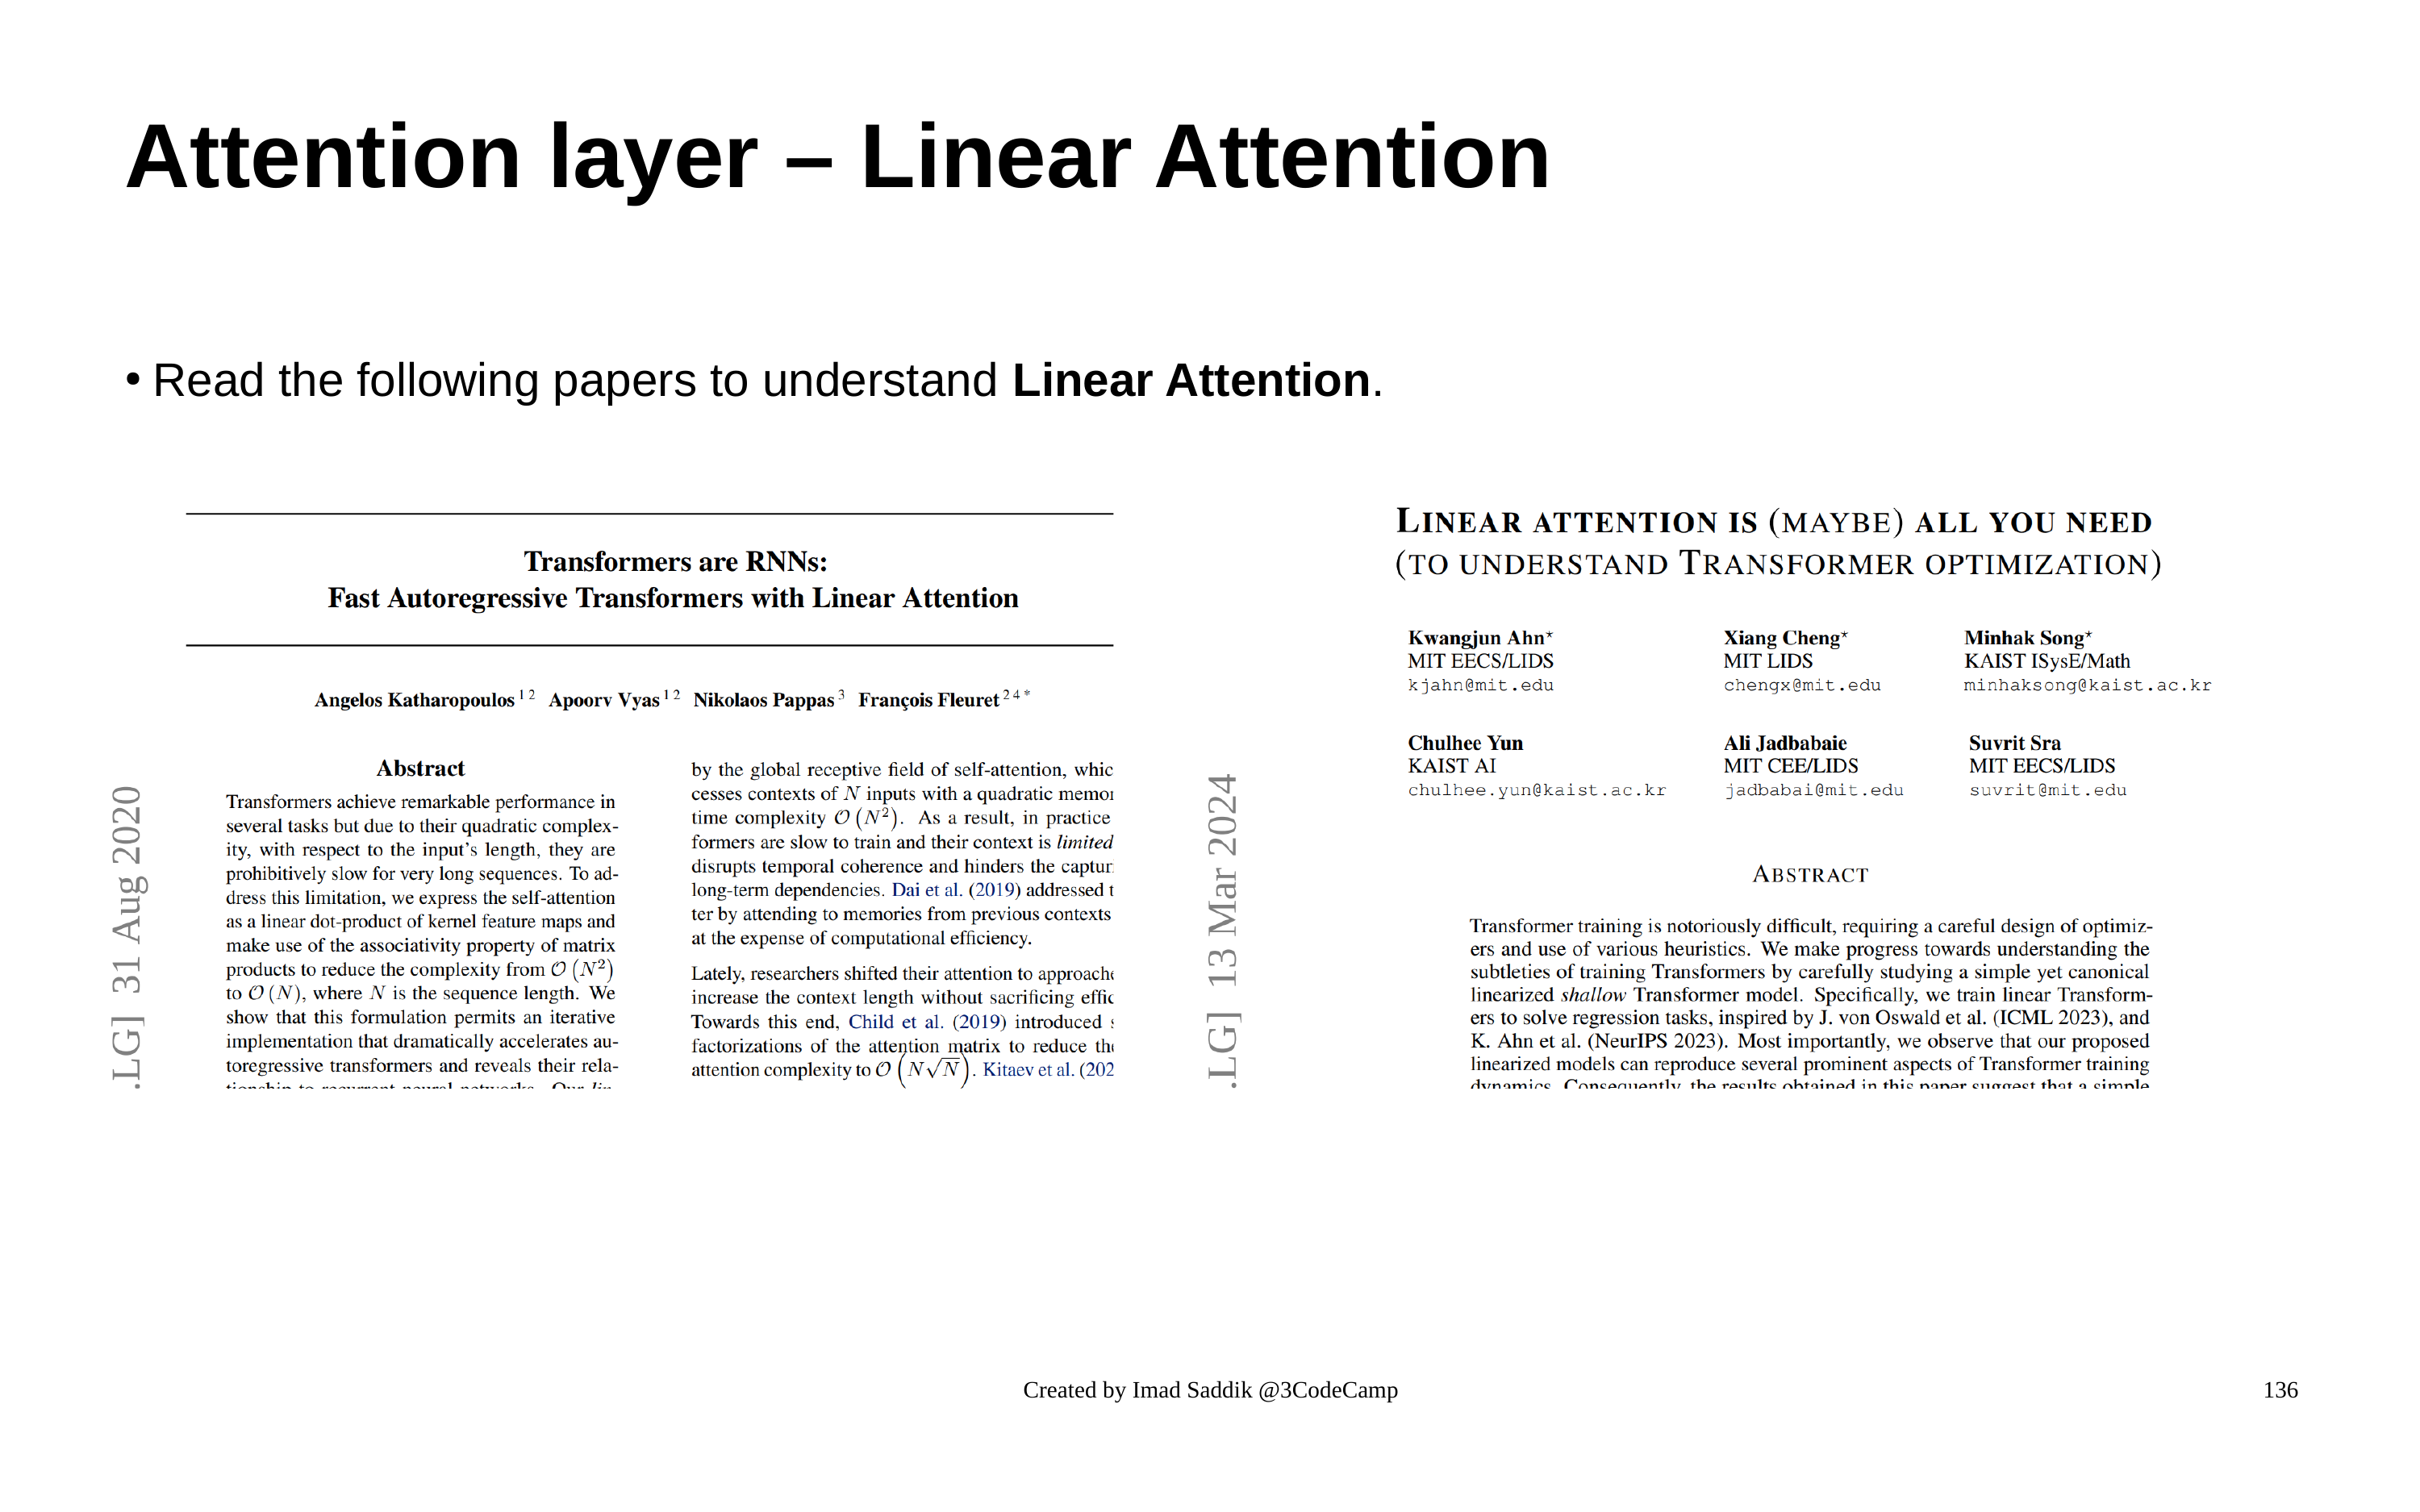

Attention layer – Linear Attention
Read the following papers to understand Linear Attention.
Created by Imad Saddik @3CodeCamp
136